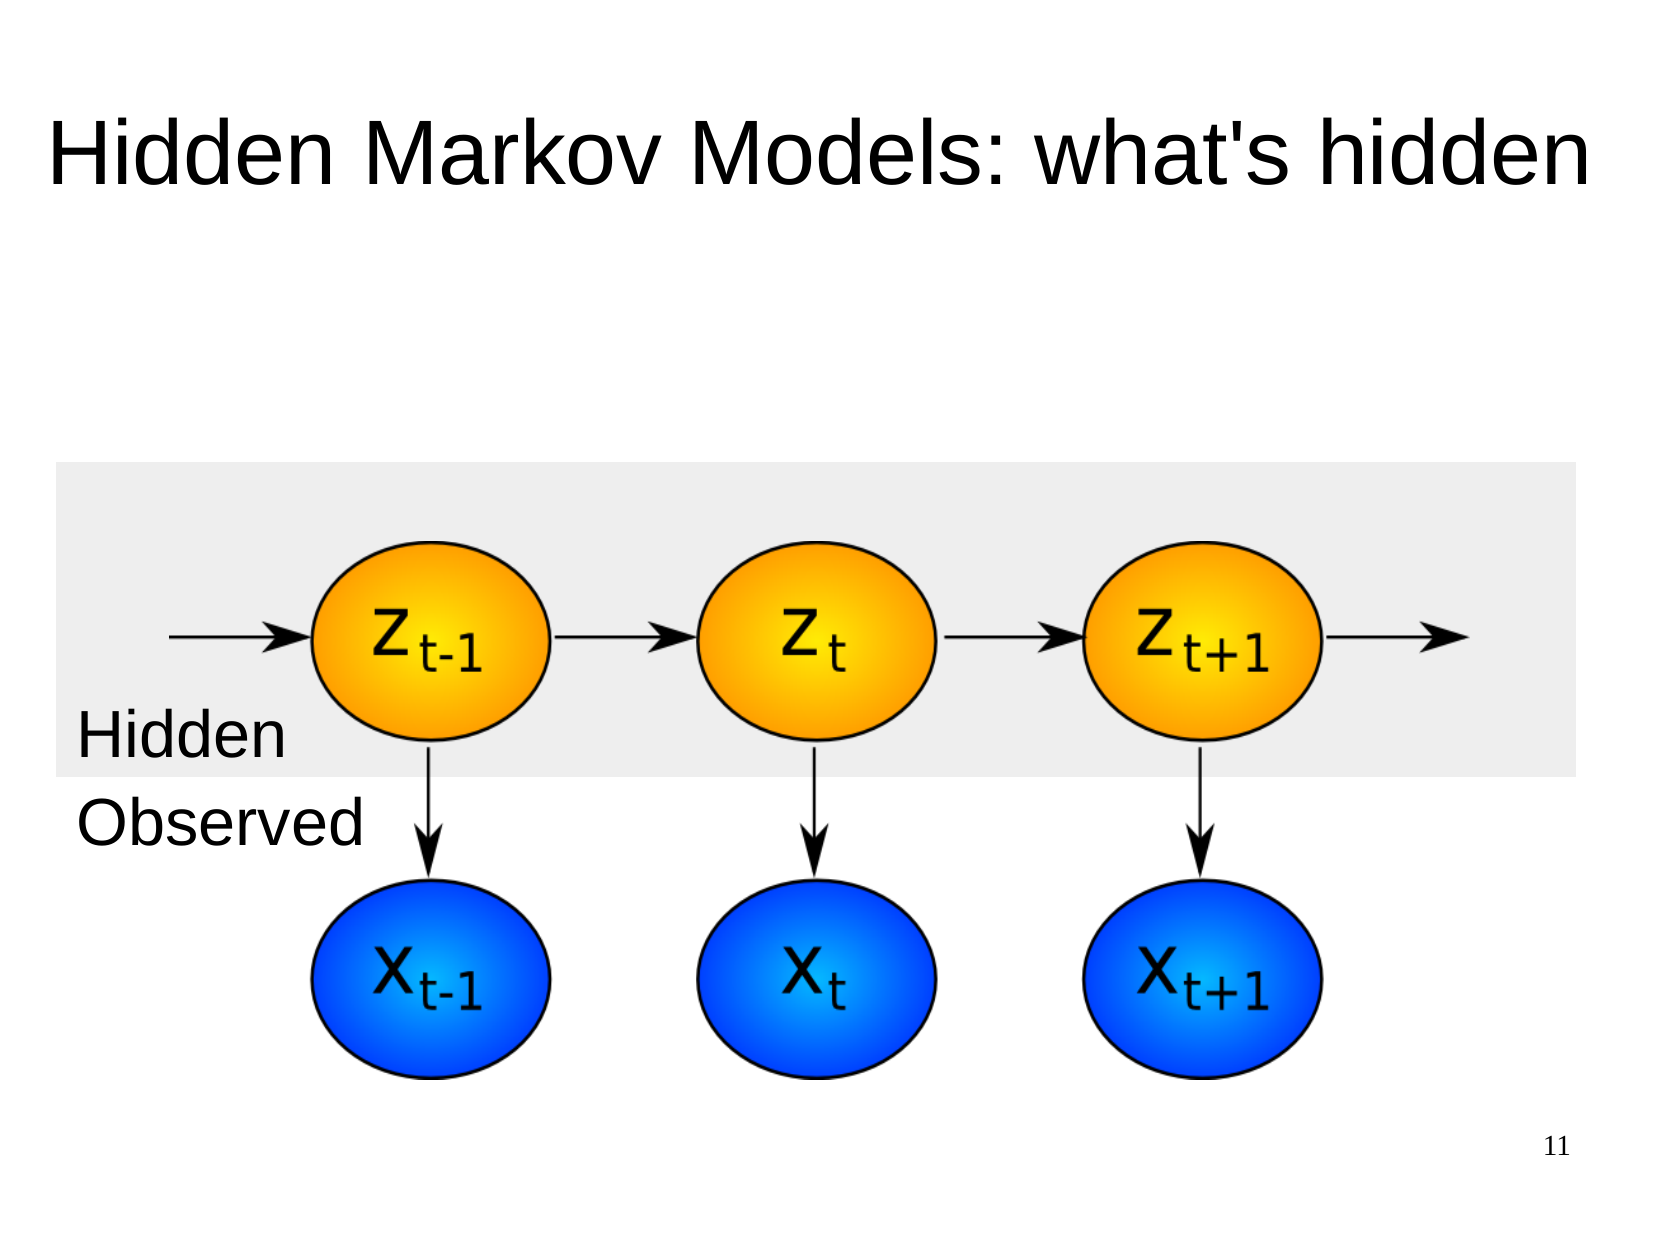

# Hidden Markov Models: what's hidden
Hidden
Observed
11